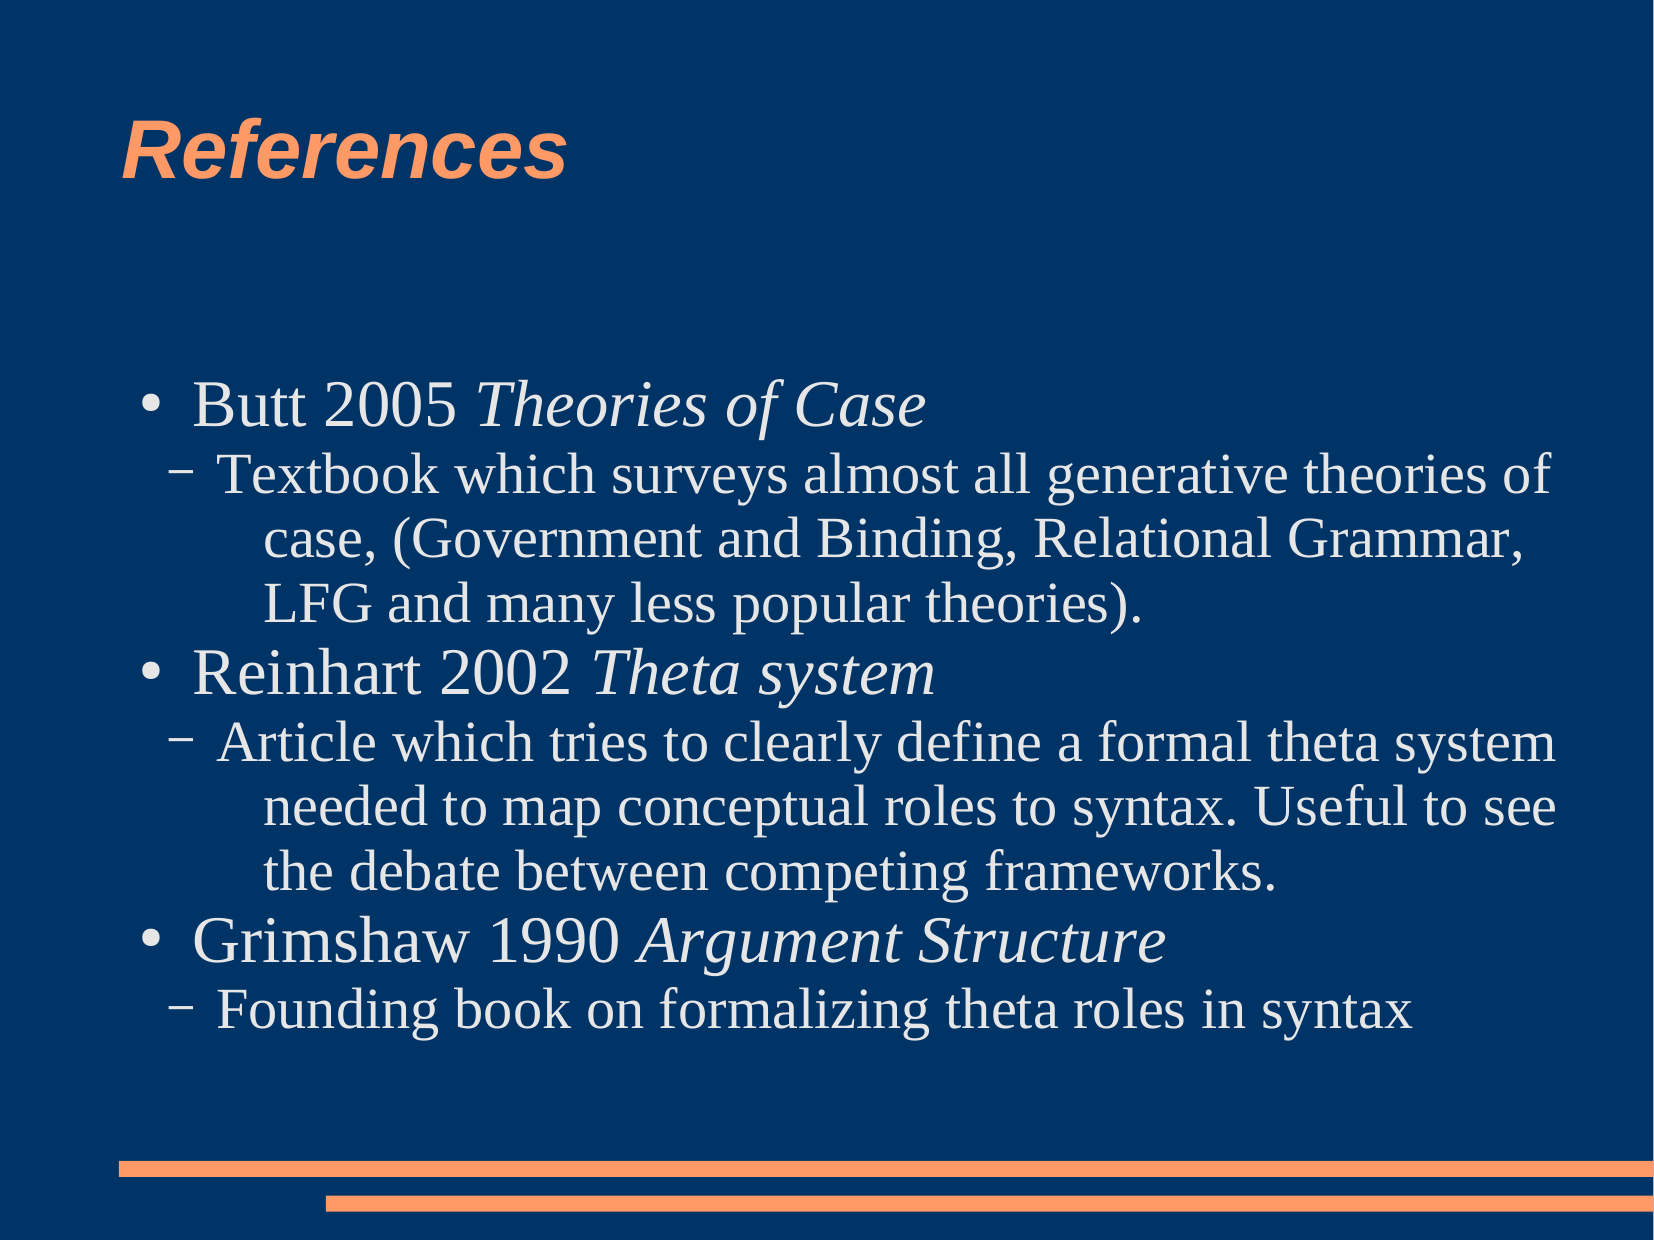

# References
Butt 2005 Theories of Case
Textbook which surveys almost all generative theories of case, (Government and Binding, Relational Grammar, LFG and many less popular theories).
Reinhart 2002 Theta system
Article which tries to clearly define a formal theta system needed to map conceptual roles to syntax. Useful to see the debate between competing frameworks.
Grimshaw 1990 Argument Structure
Founding book on formalizing theta roles in syntax